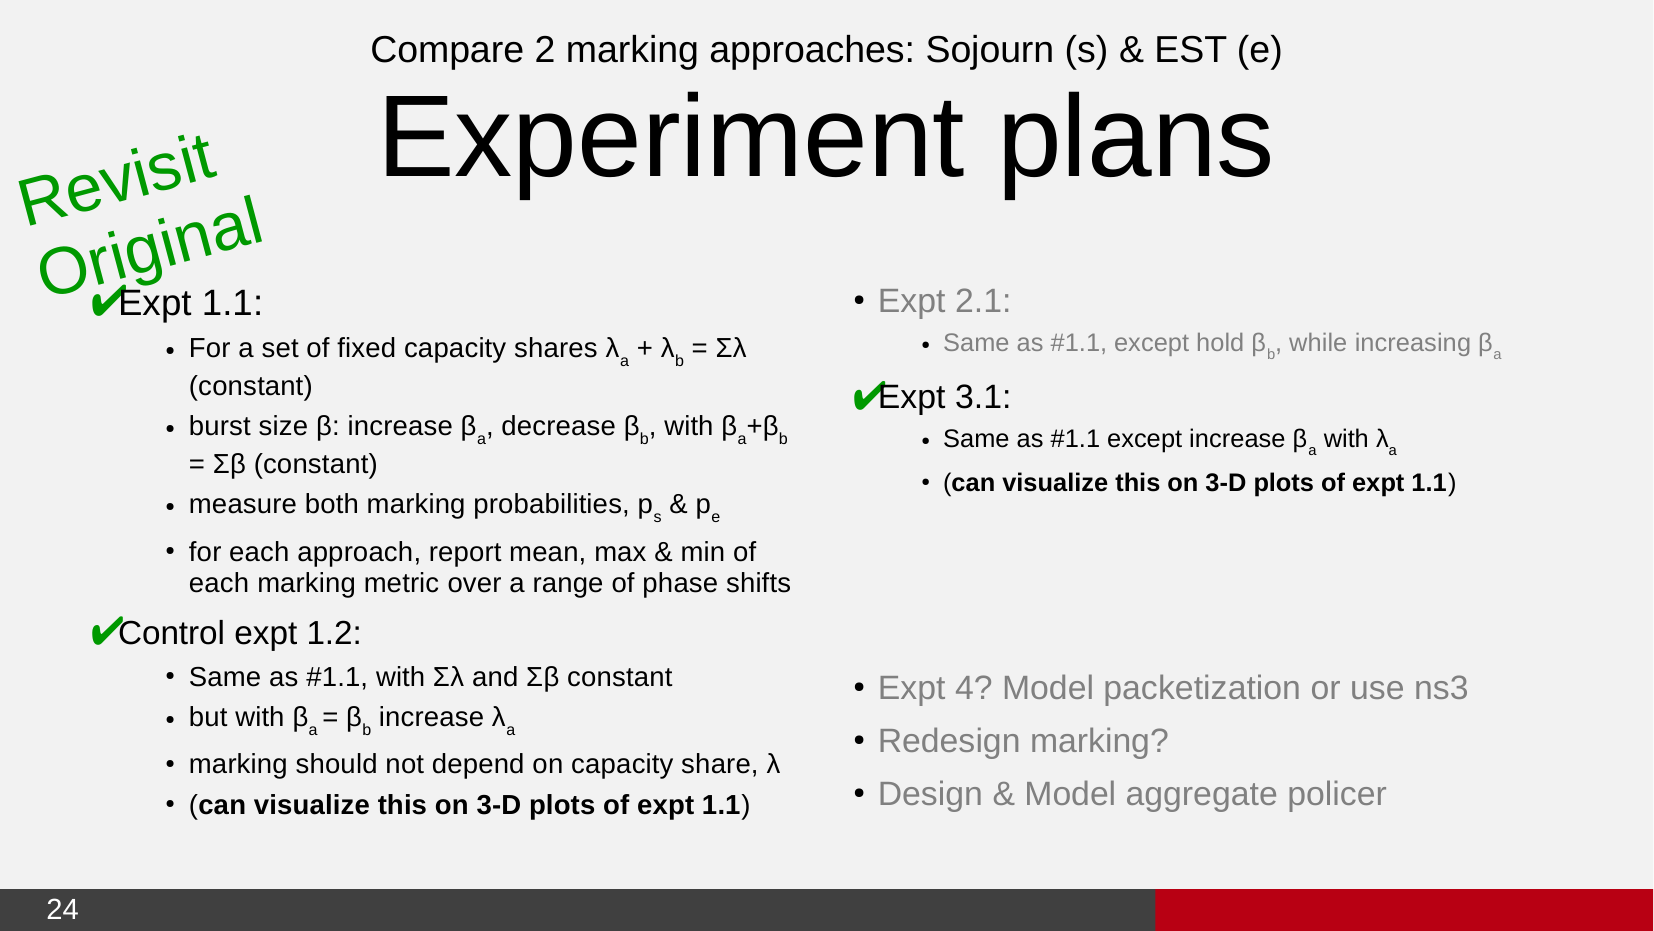

# Compare 2 marking approaches: Sojourn (s) & EST (e) Experiment plans
Revisit Original
Expt 1.1:
For a set of fixed capacity shares λa + λb = Σλ (constant)
burst size β: increase βa, decrease βb, with βa+βb = Σβ (constant)
measure both marking probabilities, ps & pe
for each approach, report mean, max & min of each marking metric over a range of phase shifts
Control expt 1.2:
Same as #1.1, with Σλ and Σβ constant
but with βa = βb increase λa
marking should not depend on capacity share, λ
(can visualize this on 3-D plots of expt 1.1)
Expt 2.1:
Same as #1.1, except hold βb, while increasing βa
Expt 3.1:
Same as #1.1 except increase βa with λa
(can visualize this on 3-D plots of expt 1.1)
Expt 4? Model packetization or use ns3
Redesign marking?
Design & Model aggregate policer
24